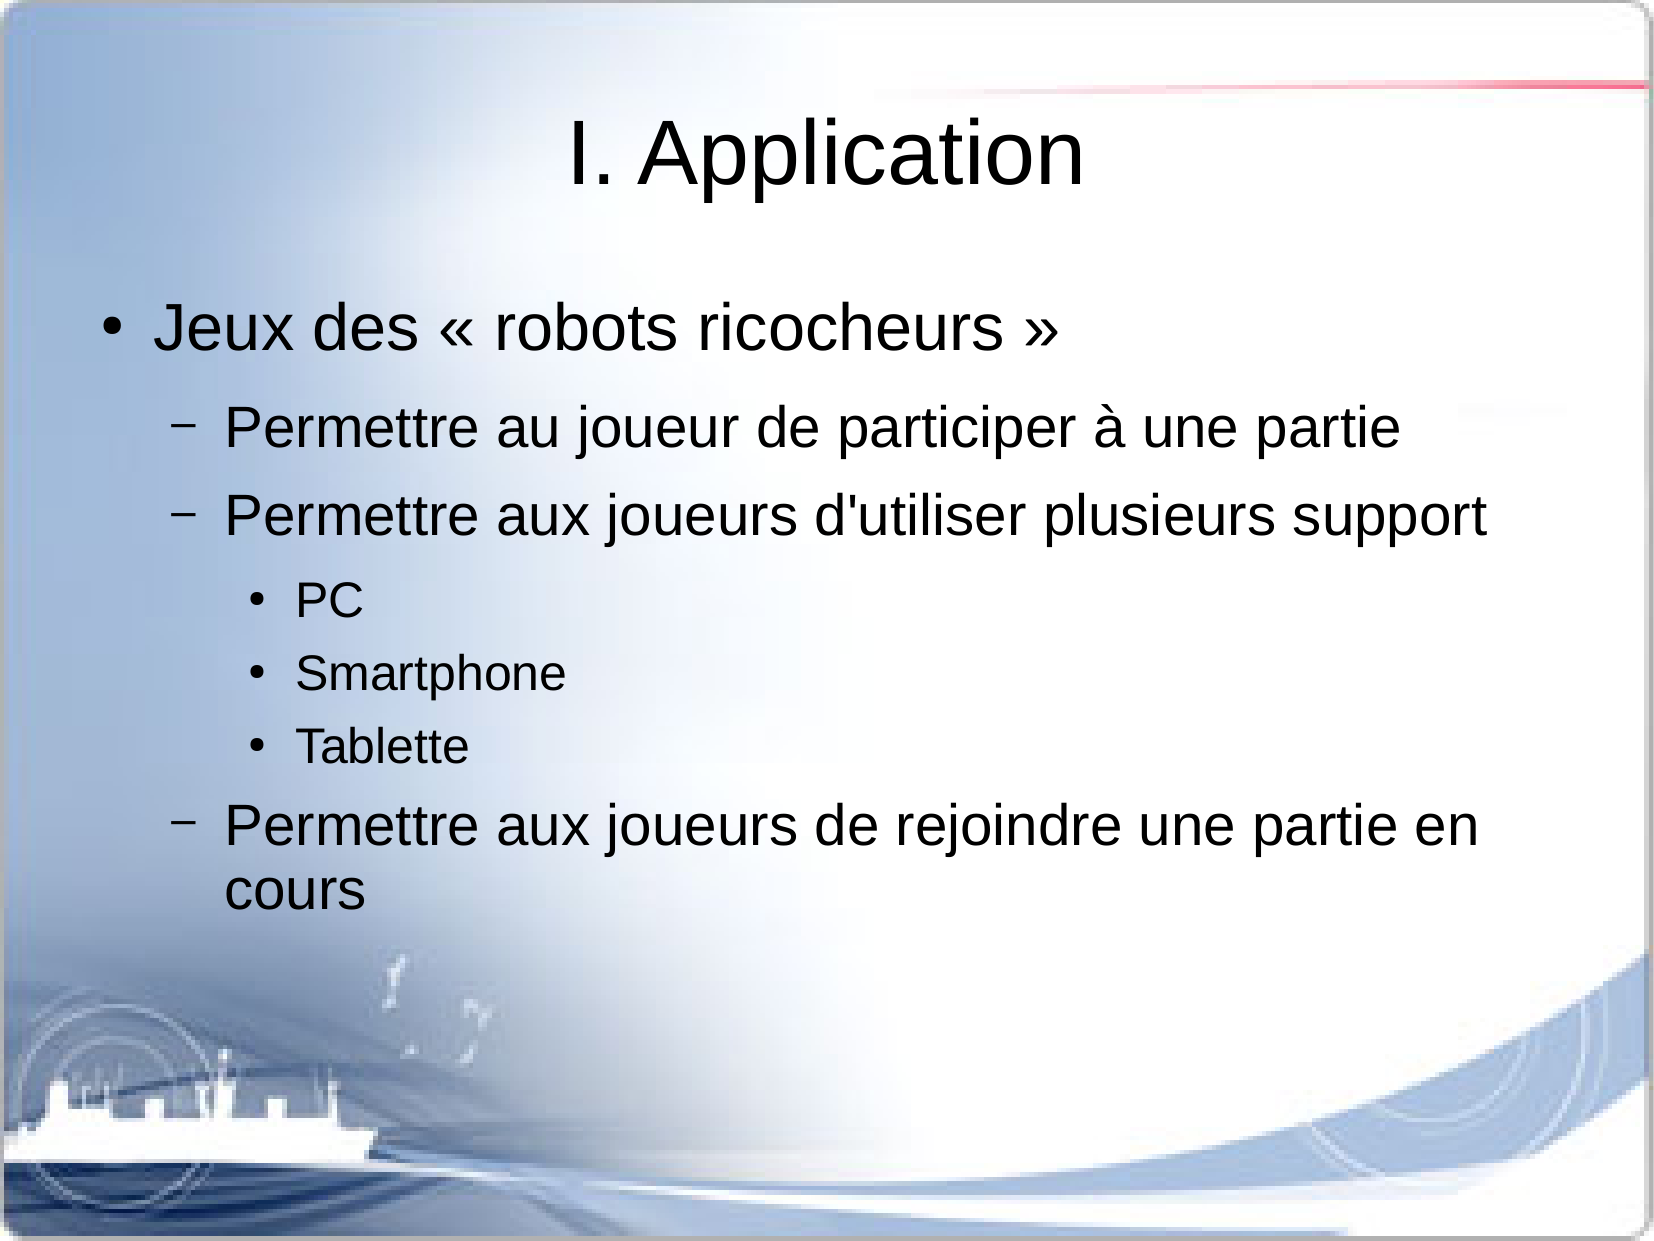

# I. Application
Jeux des « robots ricocheurs »
Permettre au joueur de participer à une partie
Permettre aux joueurs d'utiliser plusieurs support
PC
Smartphone
Tablette
Permettre aux joueurs de rejoindre une partie en cours